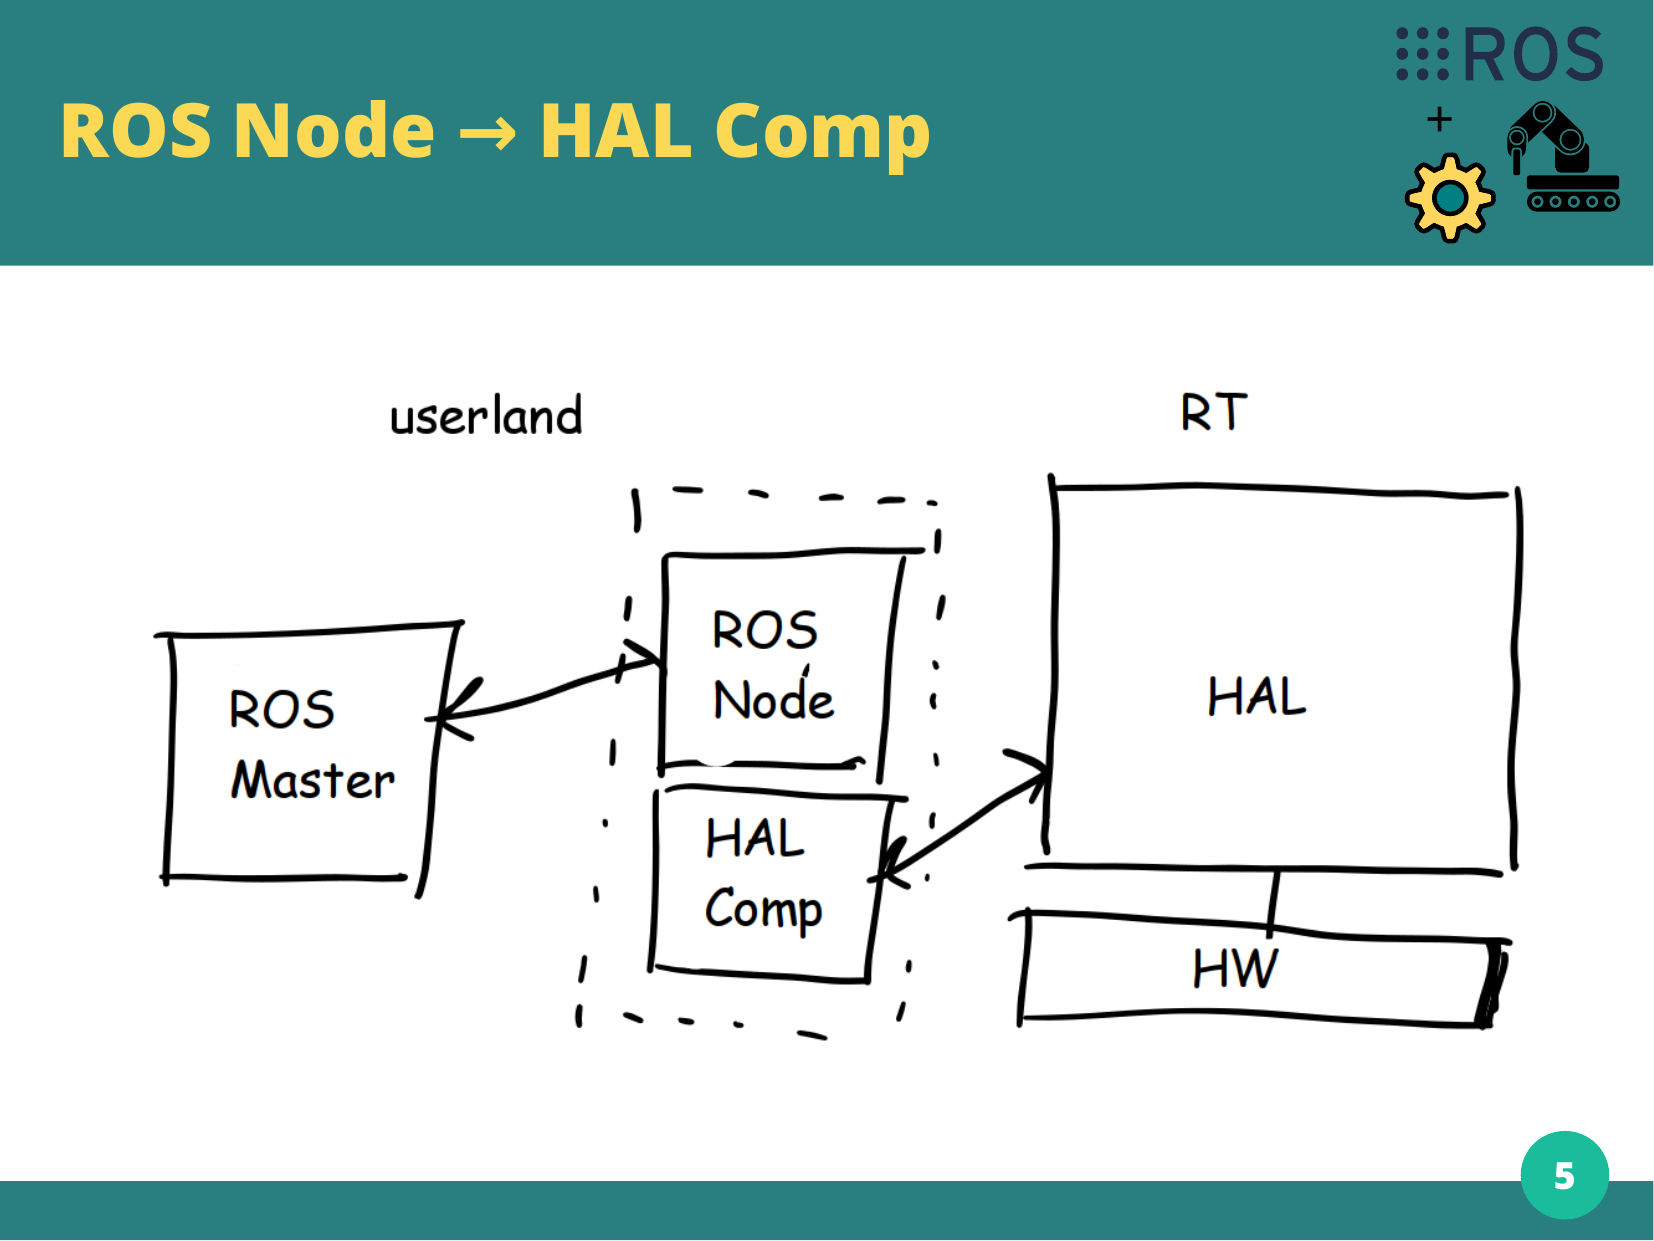

# ROS Node → HAL Comp
5